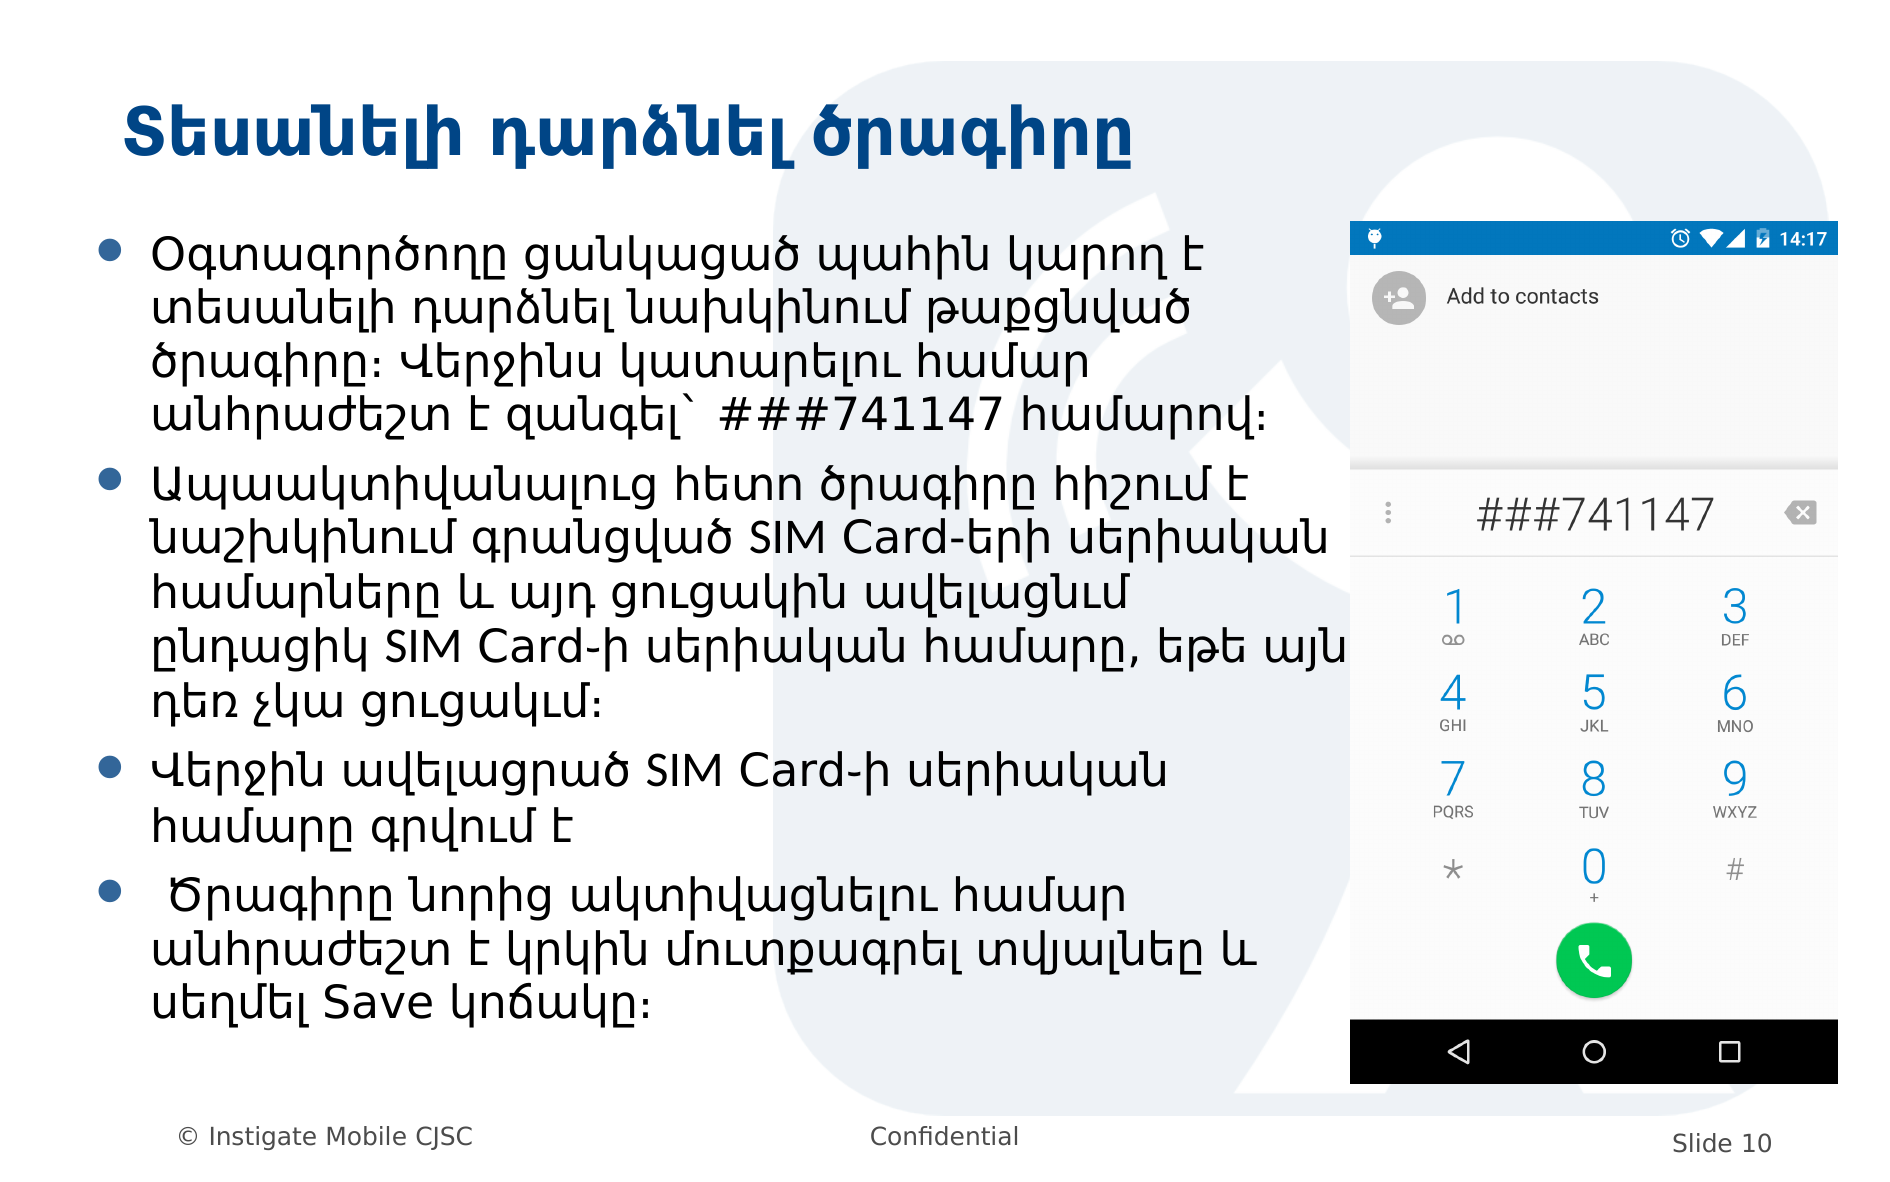

# Տեսանելի դարձնել ծրագիրը
Օգտագործողը ցանկացած պահին կարող է տեսանելի դարձնել նախկինում թաքցնված ծրագիրը։ Վերջինս կատարելու համար անհրաժեշտ է զանգել` ###741147 համարով։
Ապաակտիվանալուց հետո ծրագիրը հիշում է նաշխկինում գրանցված SIM Card-երի սերիական համարները և այդ ցուցակին ավելացնւմ ընդացիկ SIM Card֊ի սերիական համարը, եթե այն դեռ չկա ցուցակւմ։
Վերջին ավելացրած SIM Card֊ի սերիական համարը գրվում է
 Ծրագիրը նորից ակտիվացնելու համար անհրաժեշտ է կրկին մուտքագրել տվյալնեը և սեղմել Save կոճակը։